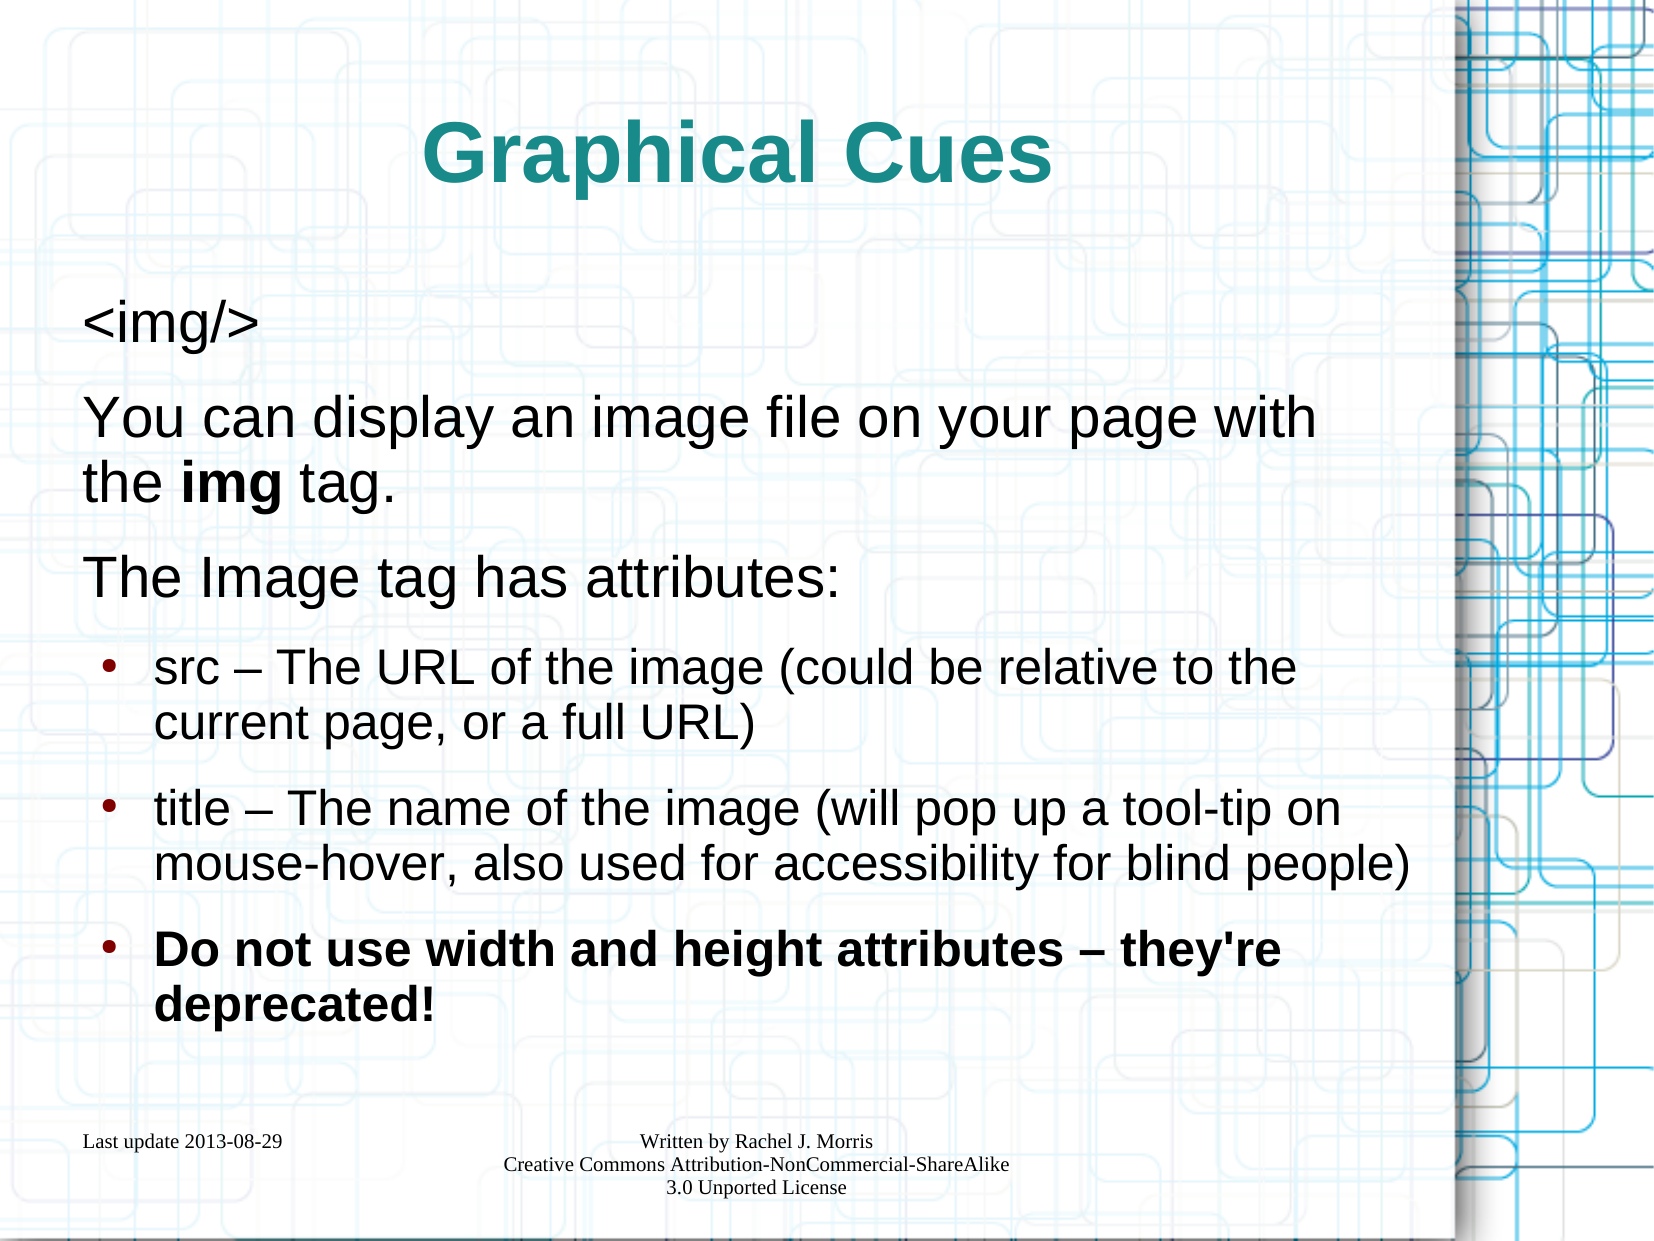

# Graphical Cues
<img/>
You can display an image file on your page with the img tag.
The Image tag has attributes:
src – The URL of the image (could be relative to the current page, or a full URL)
title – The name of the image (will pop up a tool-tip on mouse-hover, also used for accessibility for blind people)
Do not use width and height attributes – they're deprecated!